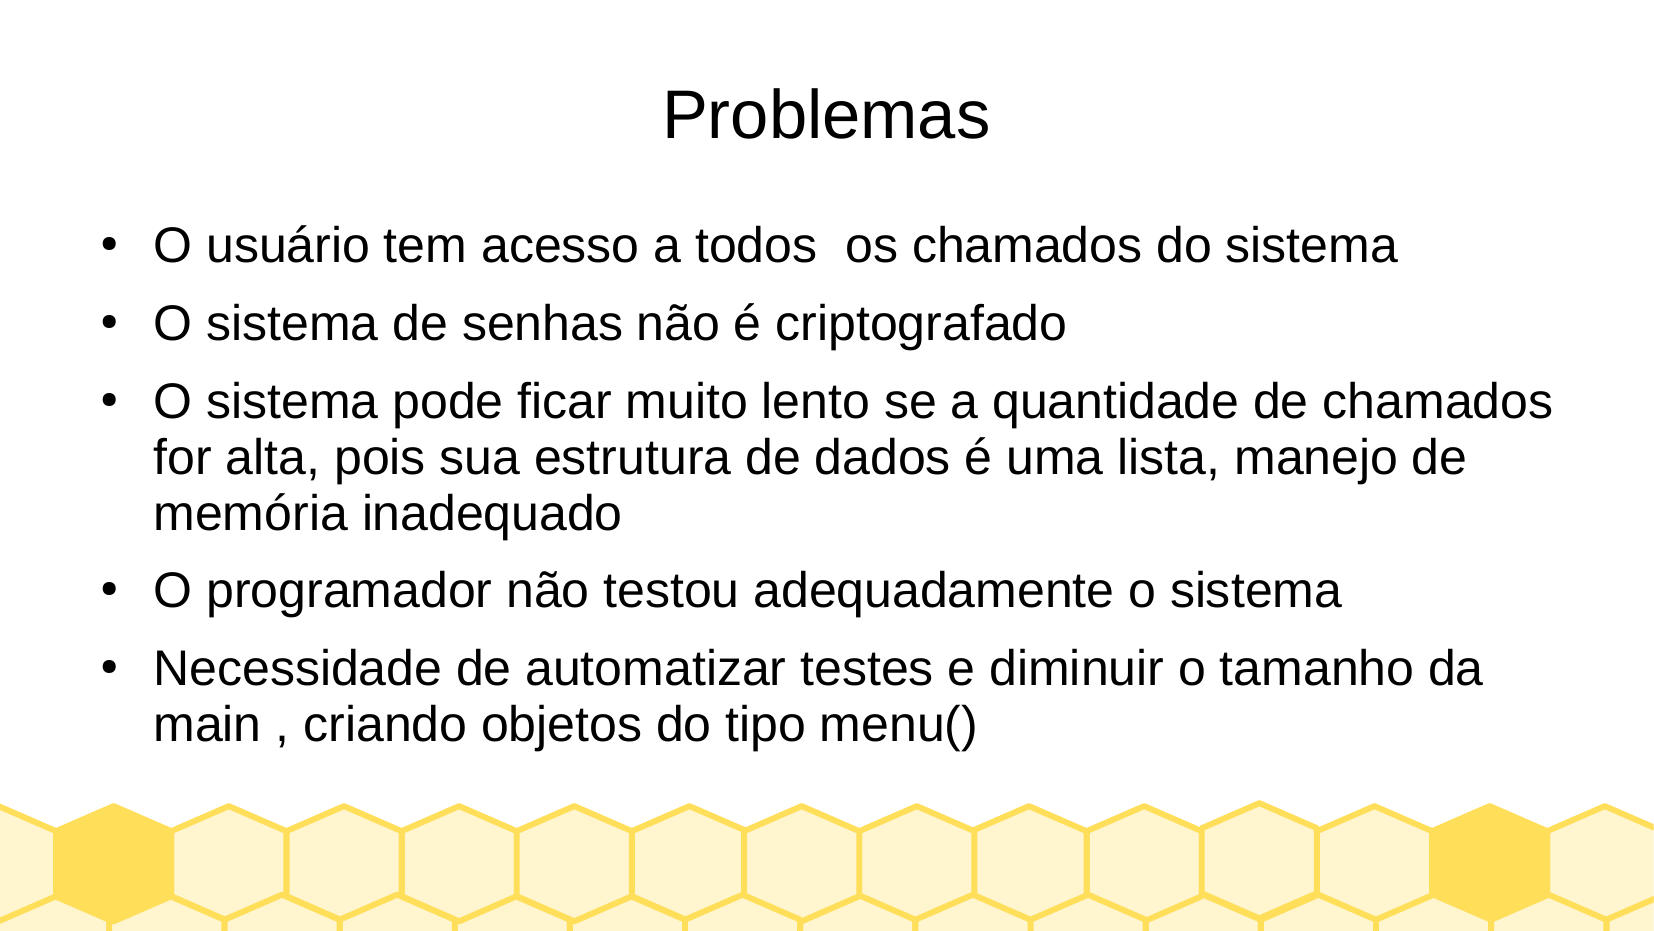

# Problemas
O usuário tem acesso a todos os chamados do sistema
O sistema de senhas não é criptografado
O sistema pode ficar muito lento se a quantidade de chamados for alta, pois sua estrutura de dados é uma lista, manejo de memória inadequado
O programador não testou adequadamente o sistema
Necessidade de automatizar testes e diminuir o tamanho da main , criando objetos do tipo menu()